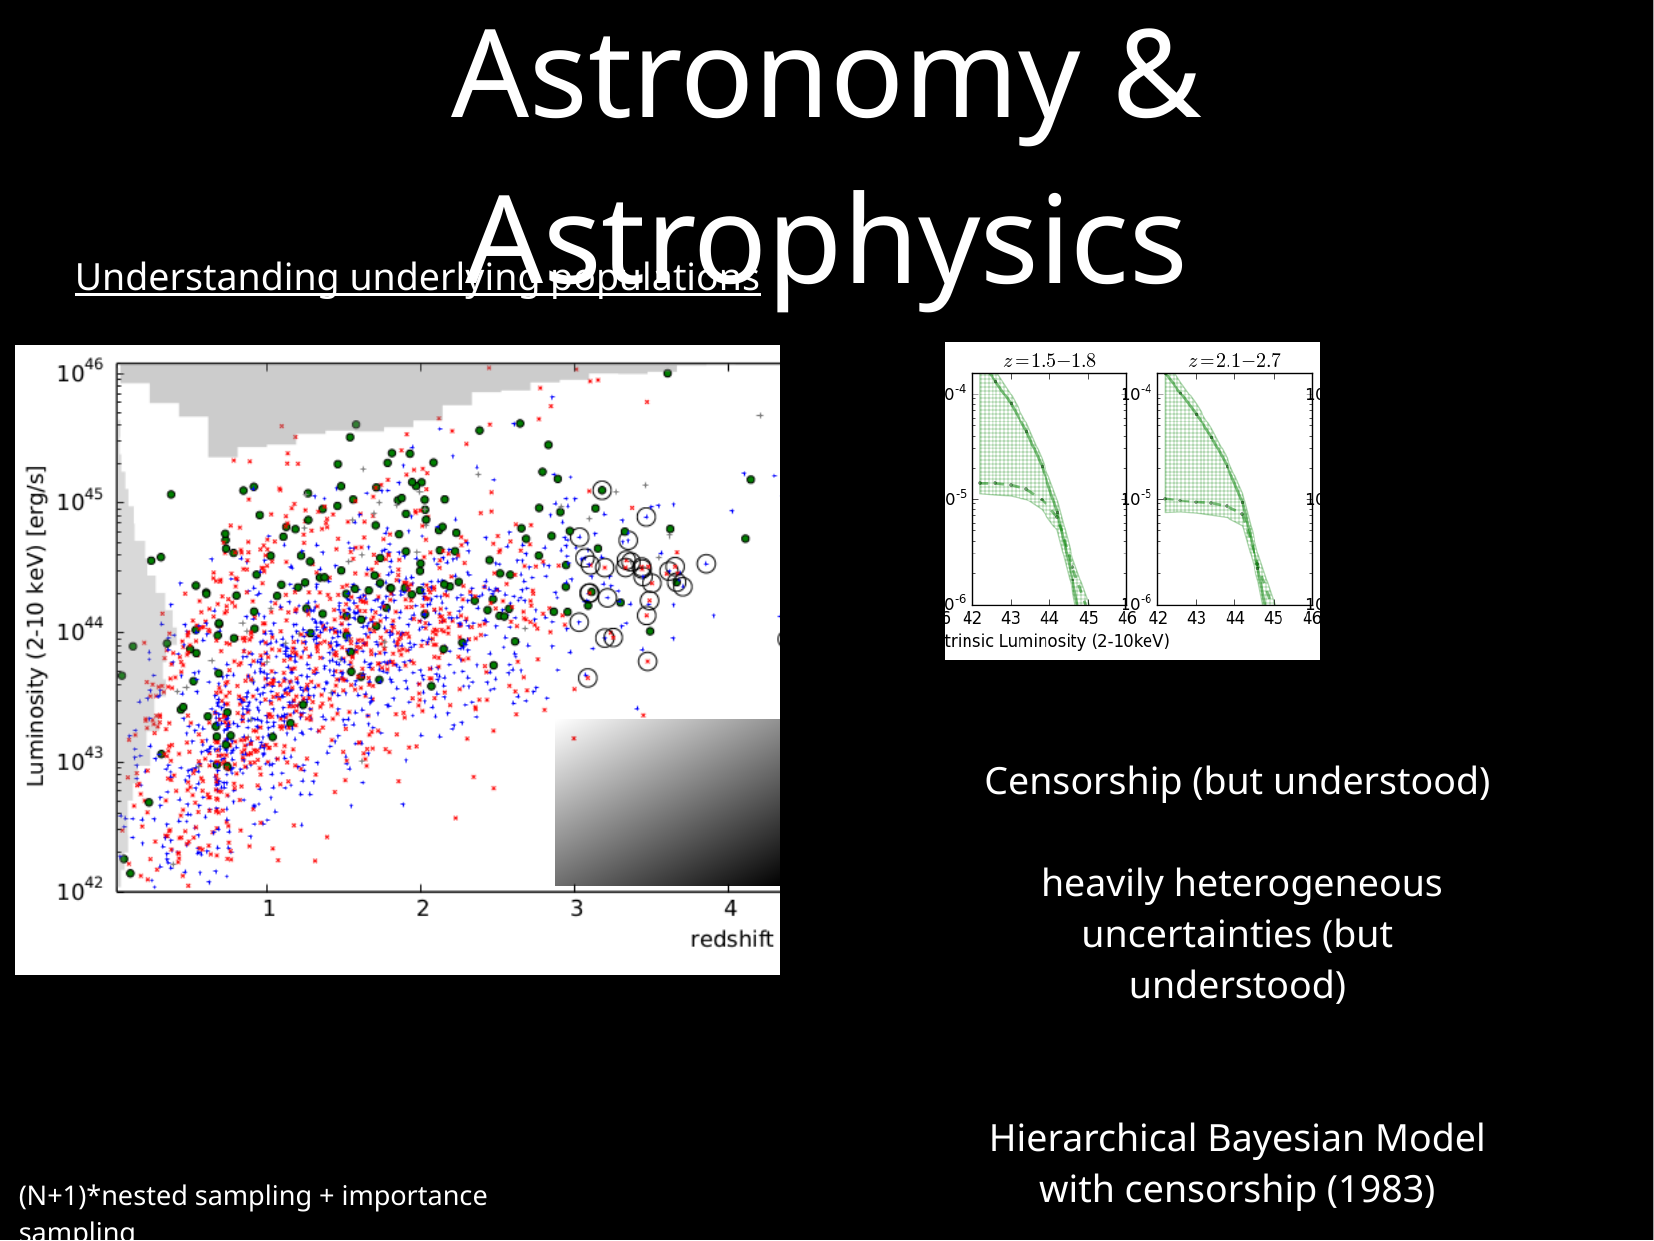

# Astronomy & Astrophysics
Understanding underlying populations
Censorship (but understood)
 heavily heterogeneous uncertainties (but understood)
Hierarchical Bayesian Model with censorship (1983)
(N+1)*nested sampling + importance sampling
N * nested sampling + Stan